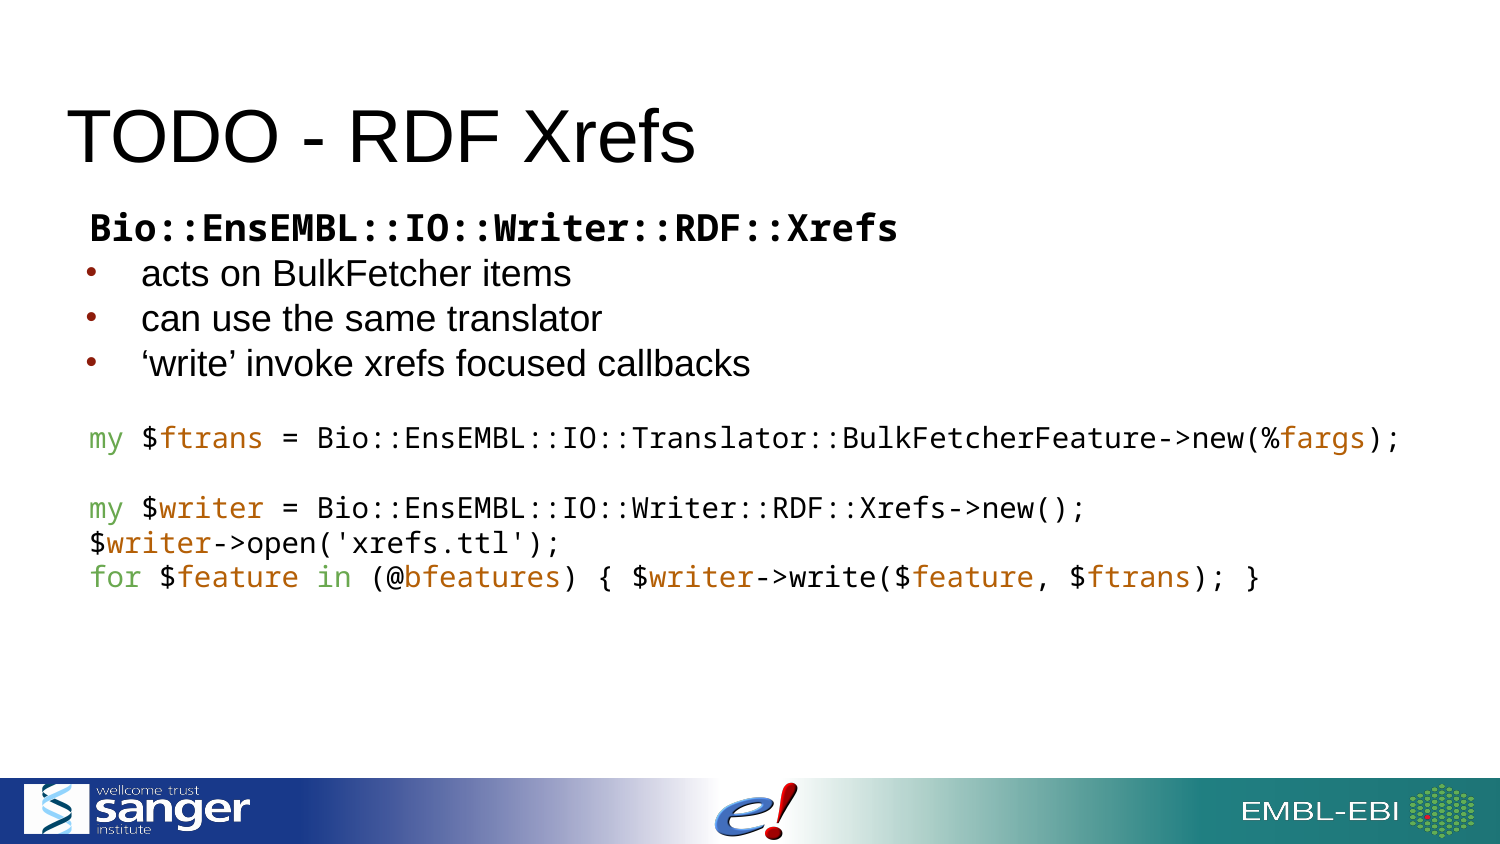

# TODO - RDF Xrefs
Bio::EnsEMBL::IO::Writer::RDF::Xrefs
acts on BulkFetcher items
can use the same translator
‘write’ invoke xrefs focused callbacks
my $ftrans = Bio::EnsEMBL::IO::Translator::BulkFetcherFeature->new(%fargs);
my $writer = Bio::EnsEMBL::IO::Writer::RDF::Xrefs->new();
$writer->open('xrefs.ttl');
for $feature in (@bfeatures) { $writer->write($feature, $ftrans); }